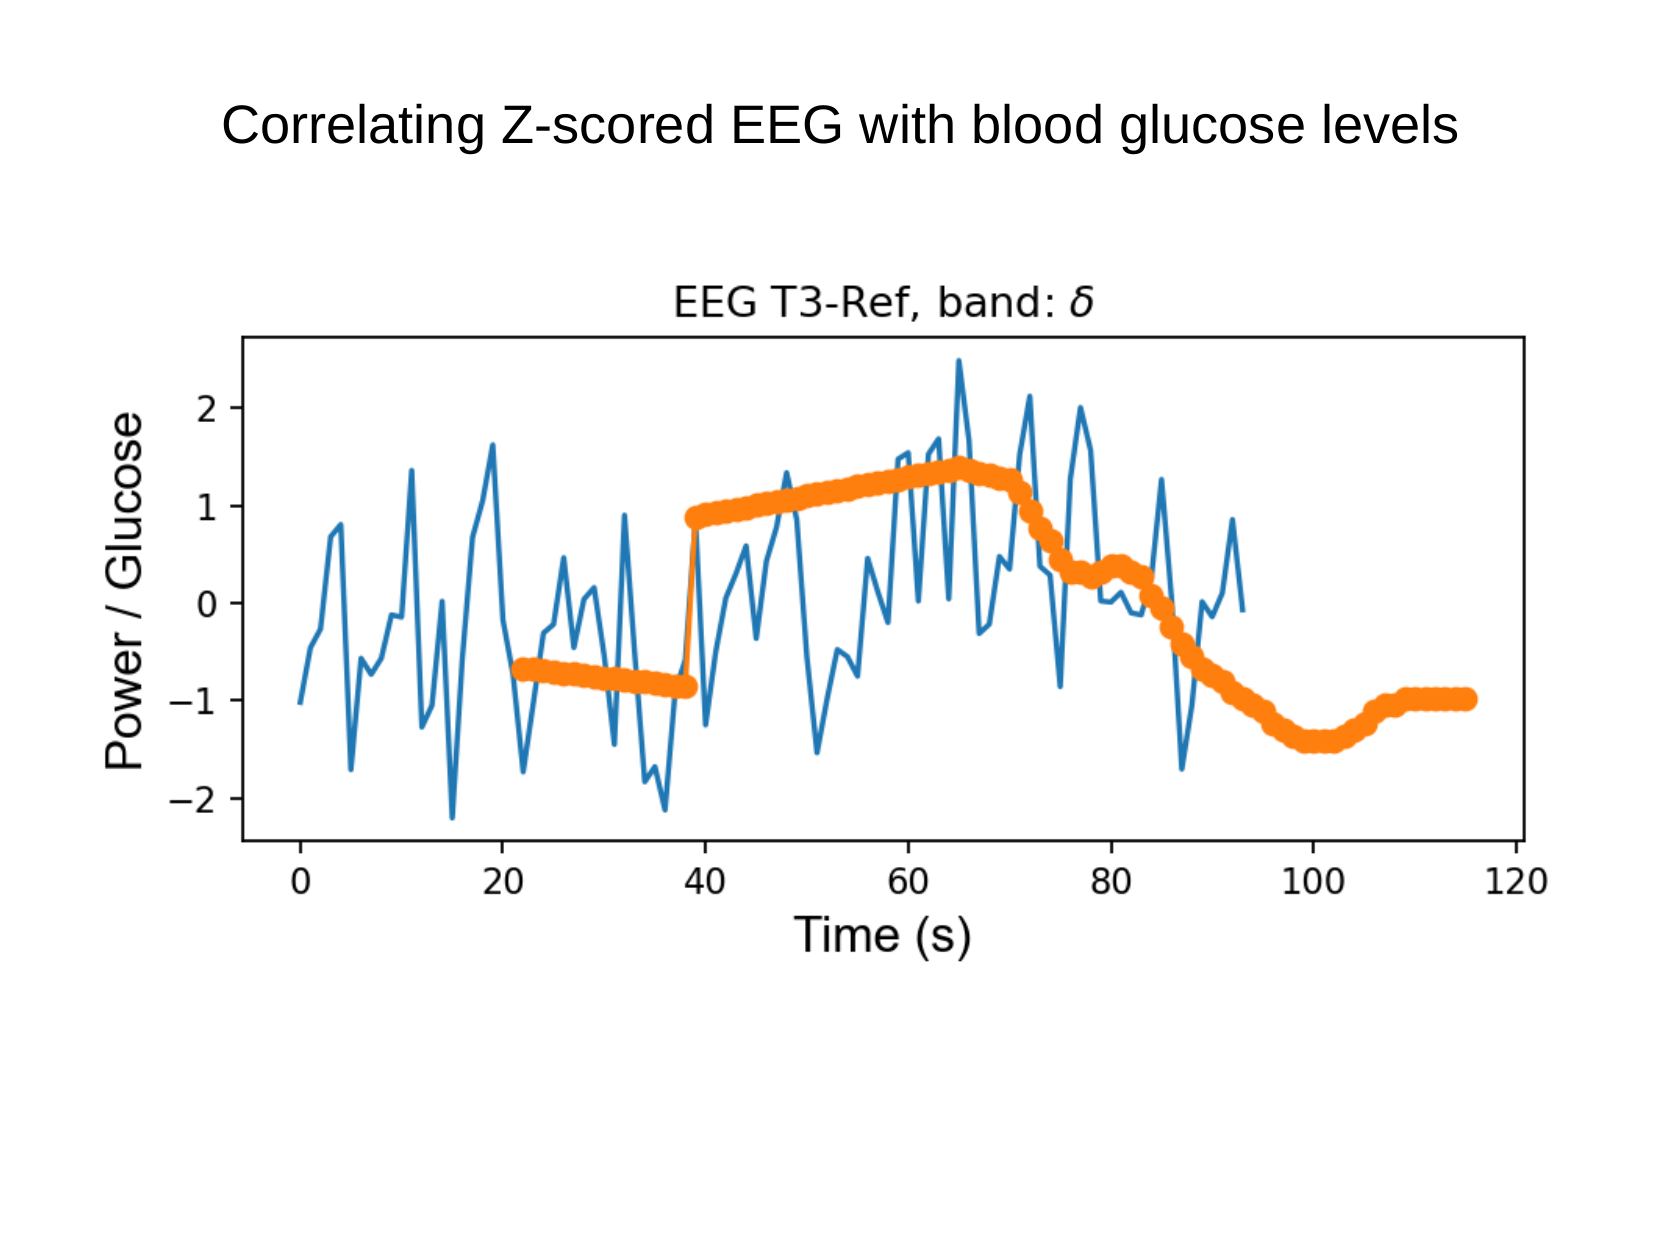

Correlating Z-scored EEG with blood glucose levels